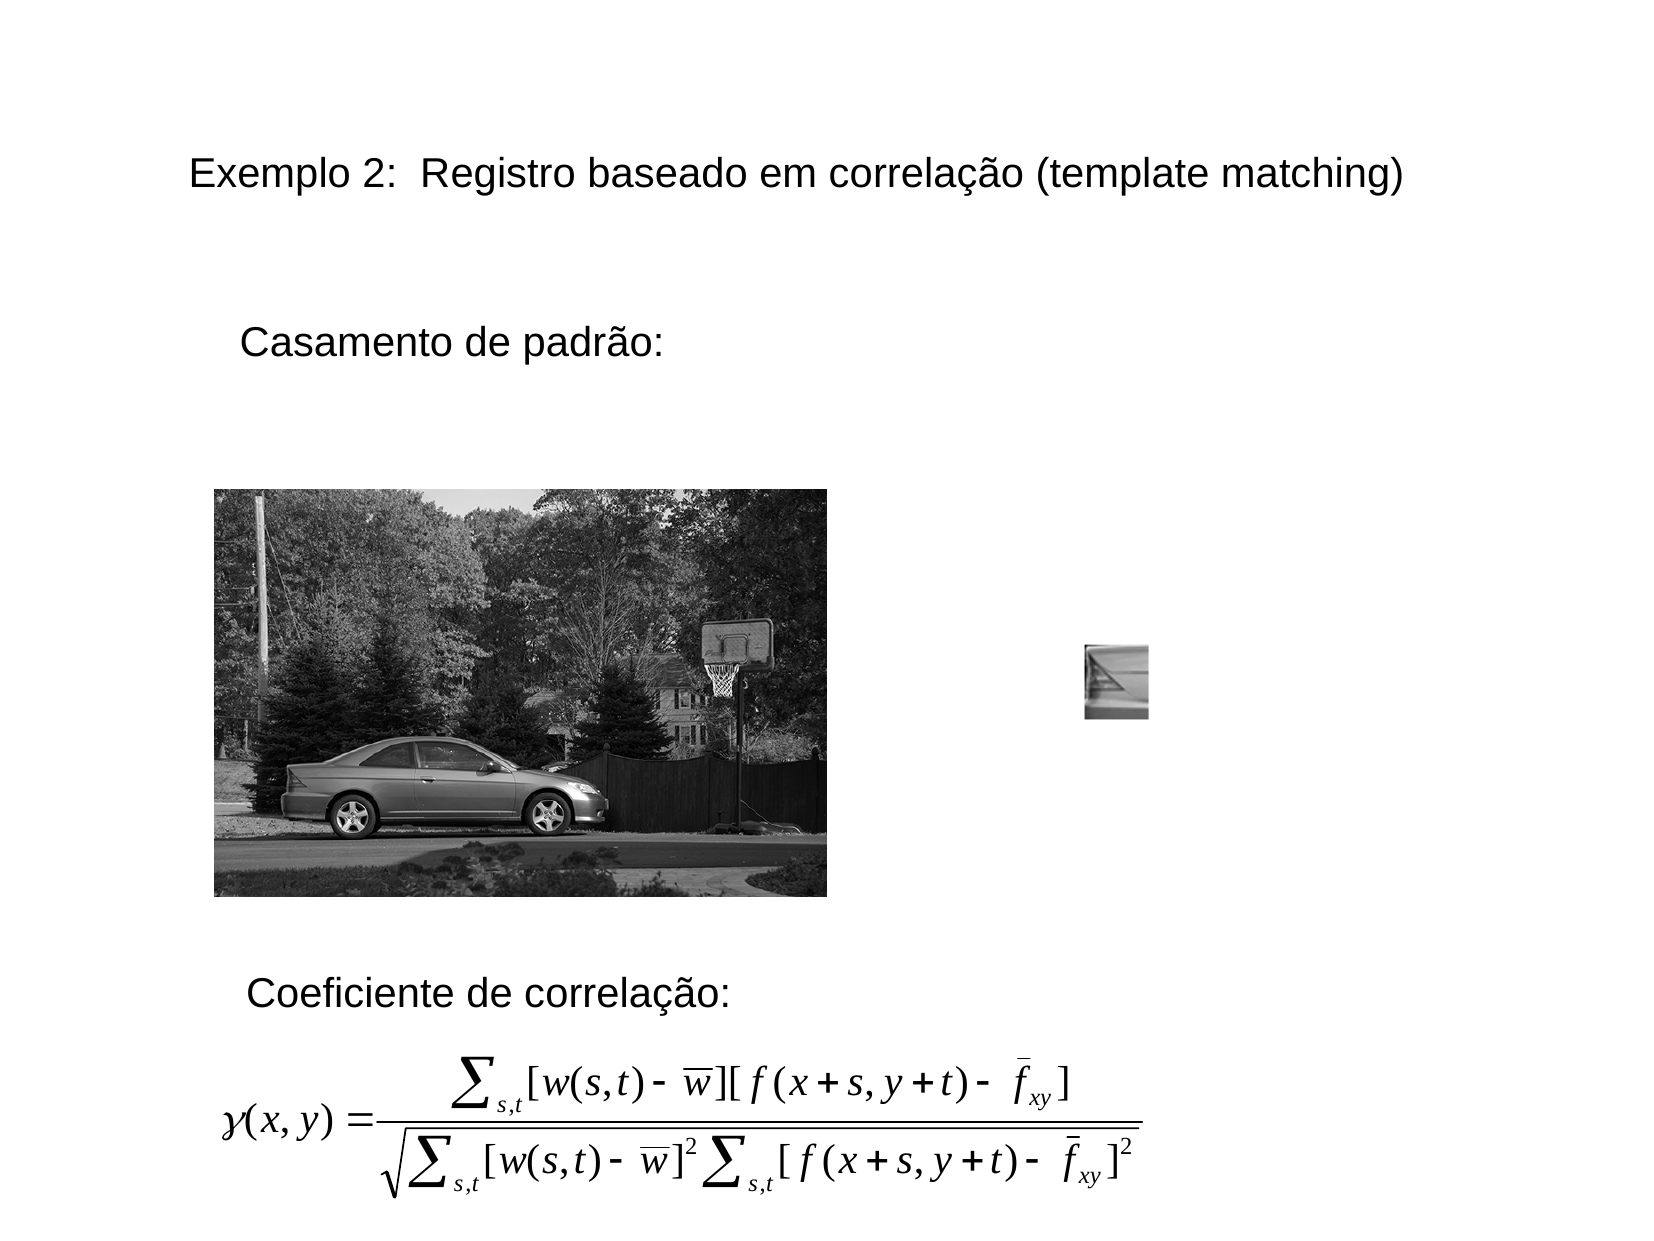

Exemplo 2: Registro baseado em correlação (template matching)
Casamento de padrão:
Coeficiente de correlação: